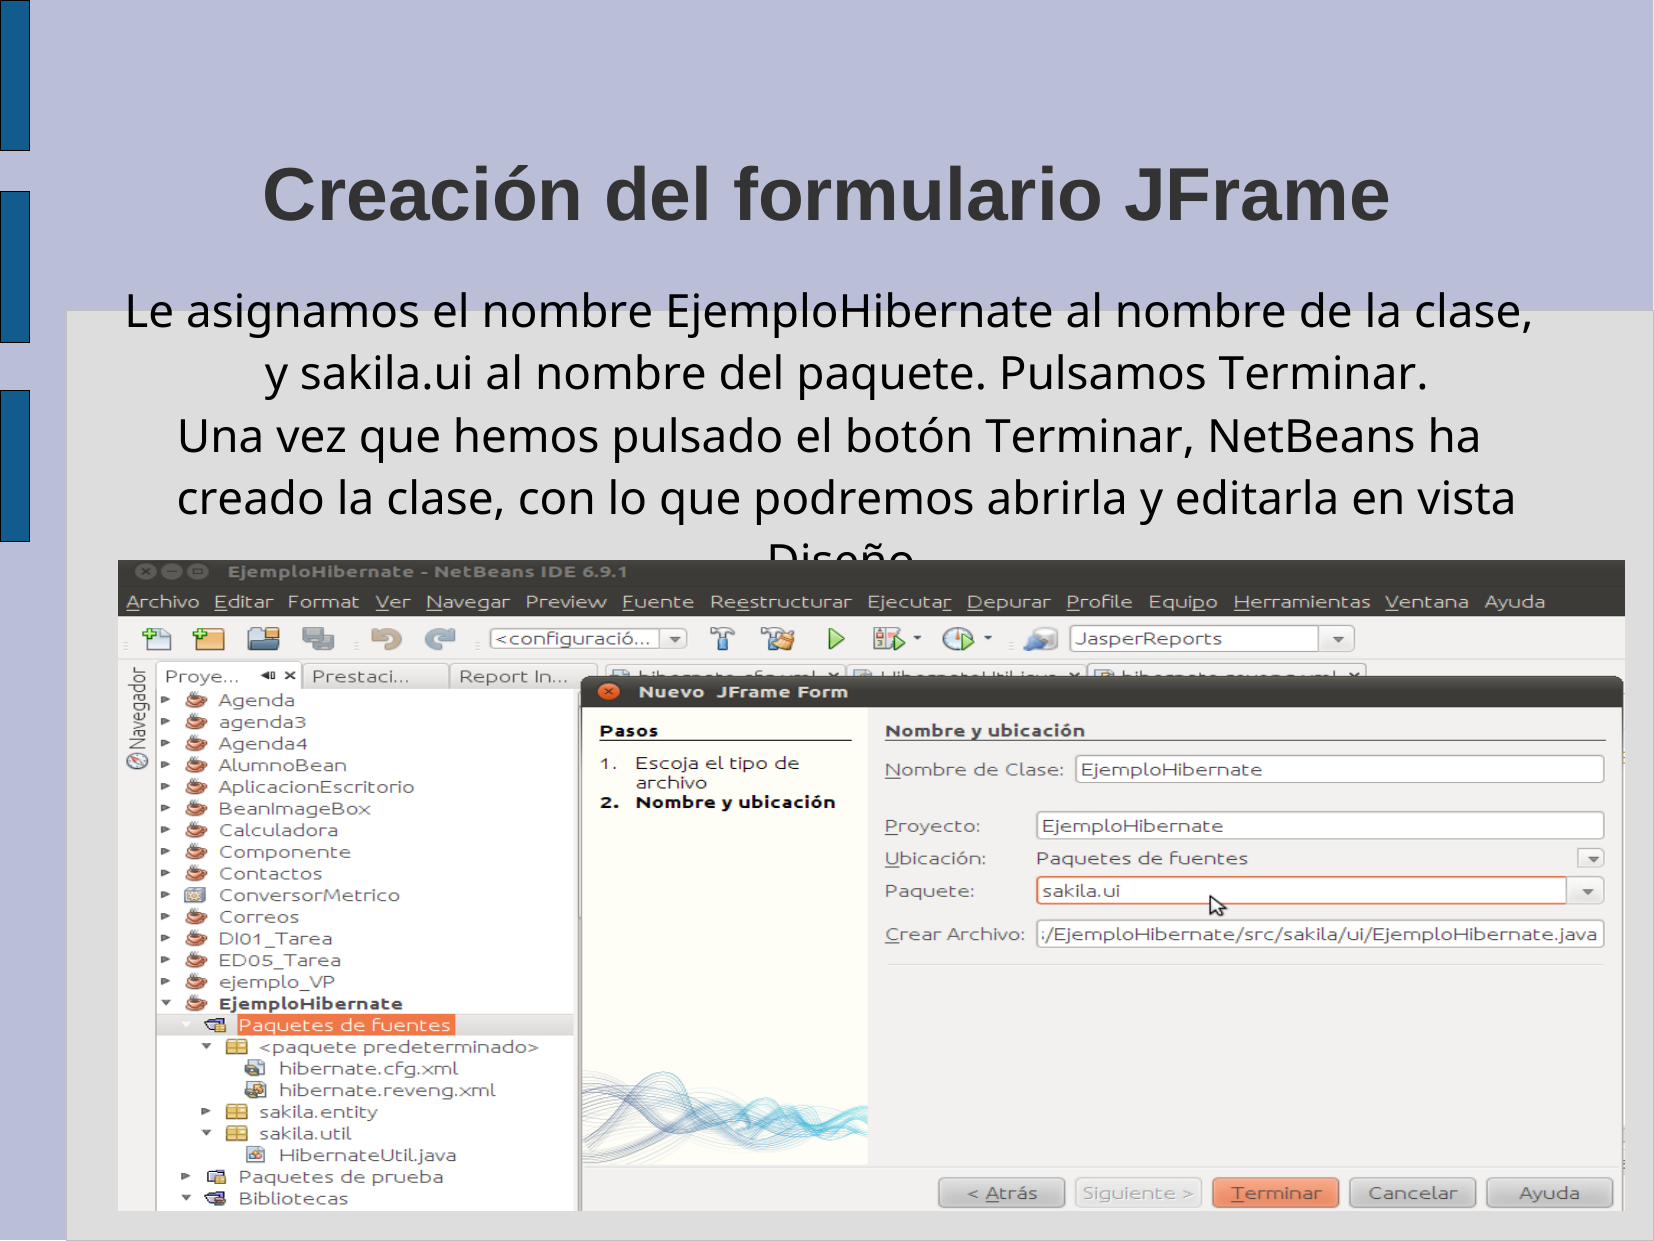

# Creación del formulario JFrame
Le asignamos el nombre EjemploHibernate al nombre de la clase, y sakila.ui al nombre del paquete. Pulsamos Terminar.
Una vez que hemos pulsado el botón Terminar, NetBeans ha creado la clase, con lo que podremos abrirla y editarla en vista Diseño.